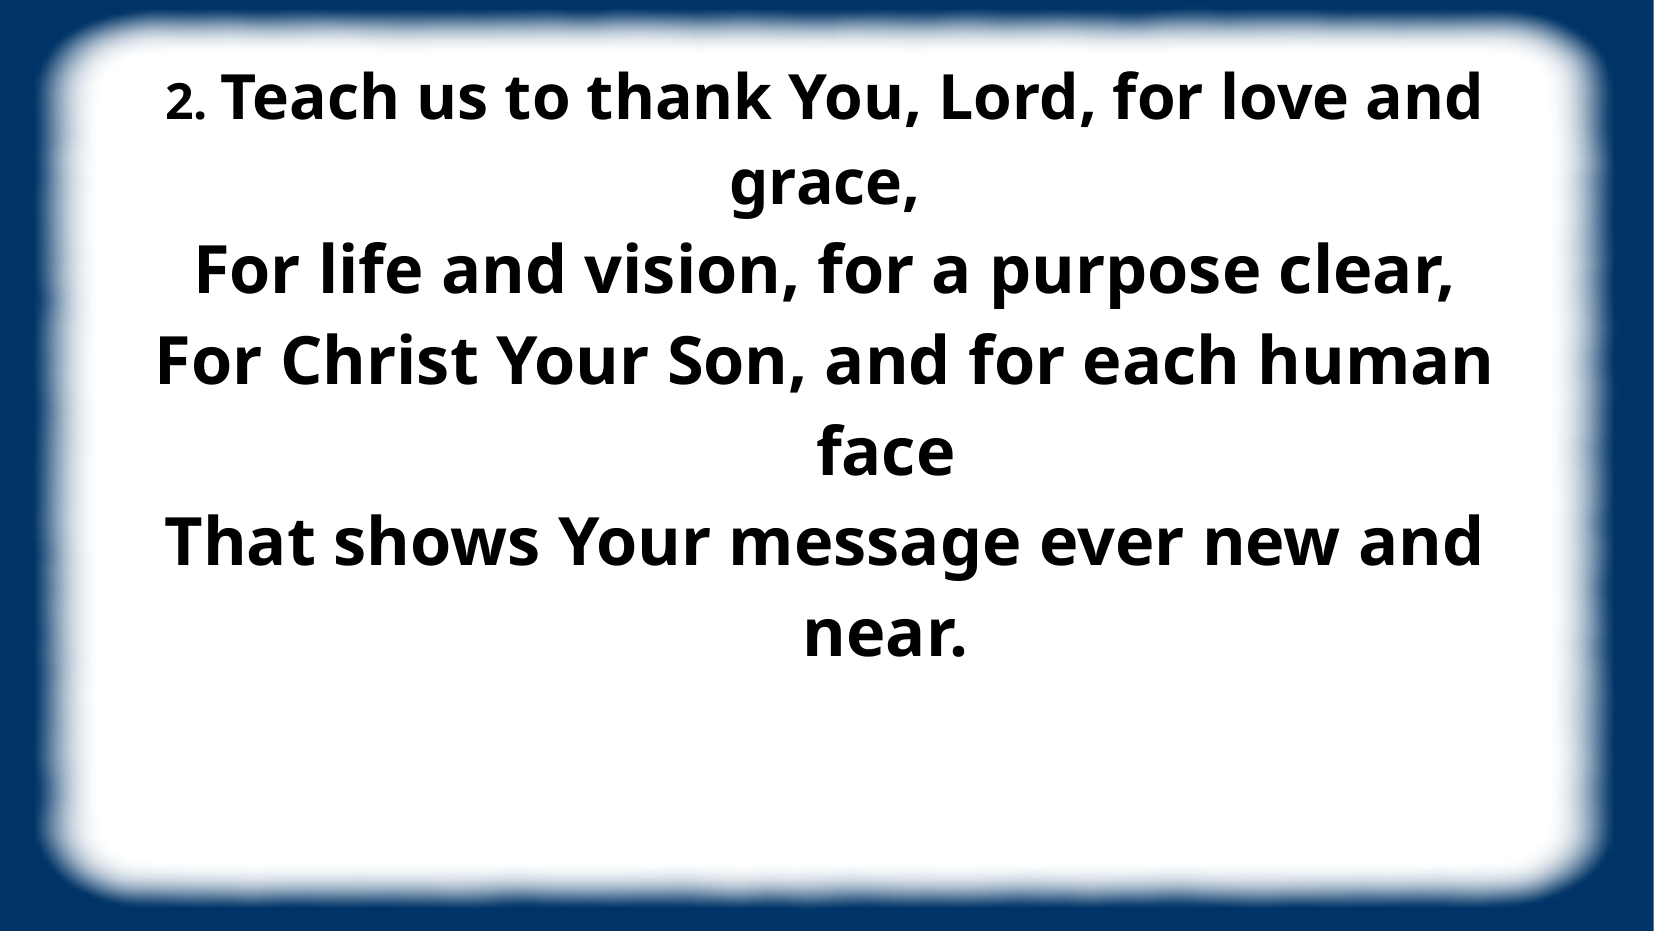

2. Teach us to thank You, Lord, for love and grace,
For life and vision, for a purpose clear,
For Christ Your Son, and for each human face
That shows Your message ever new and near.